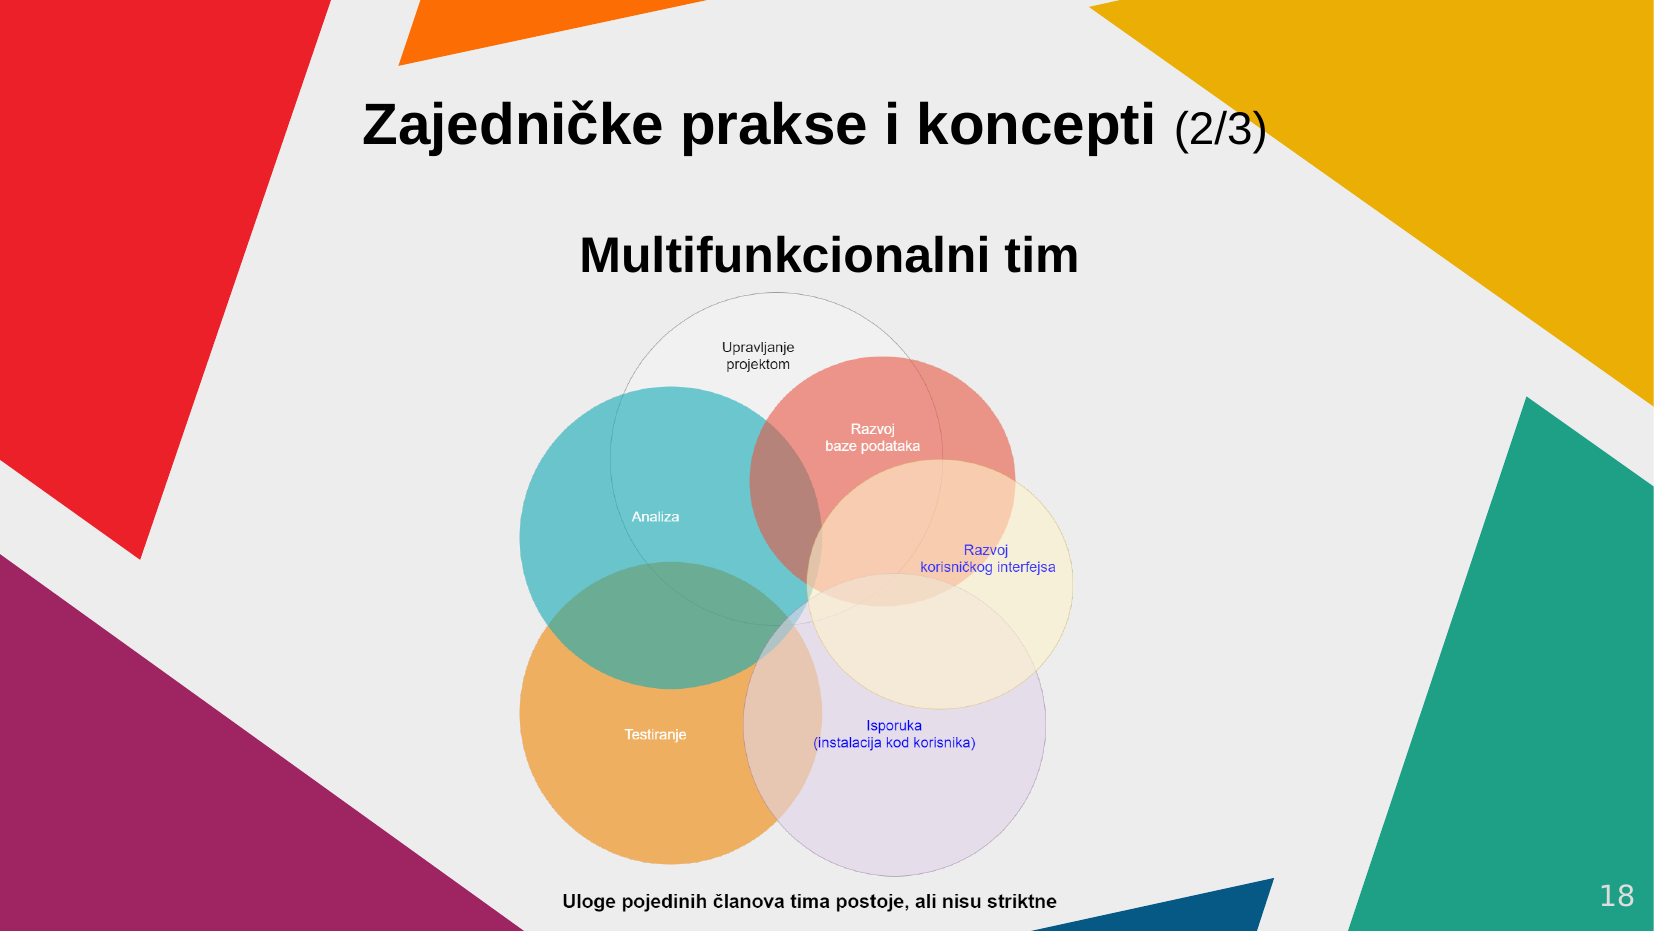

# Zajedničke prakse i koncepti (2/3)
Multifunkcionalni tim
18